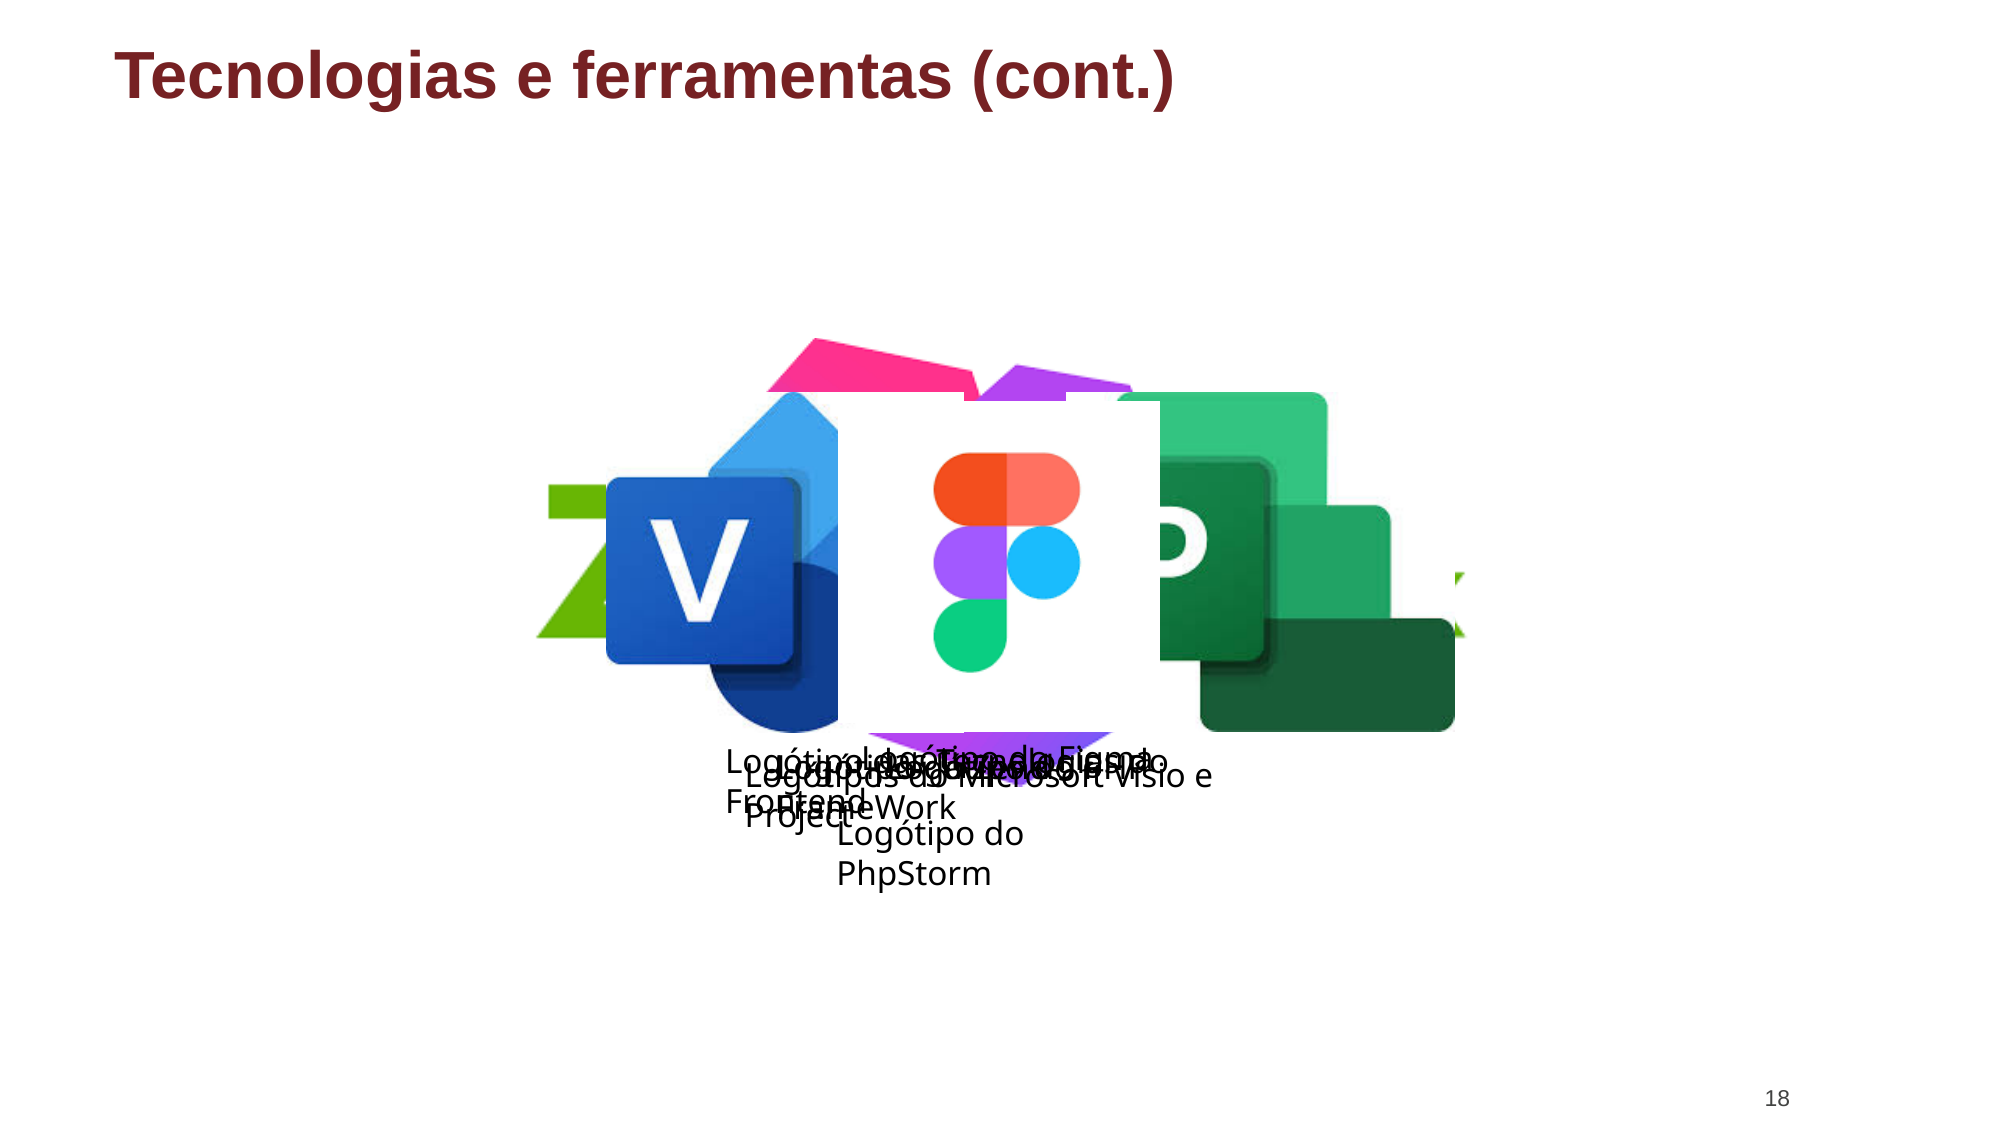

# Tecnologias e ferramentas (cont.)
Logótipo do Figma
Logótipo das Tecnologias do Frontend
Logótipo da Zend FrameWork
Logótipo do PHP
Logótipos do Microsoft Visio e Project
Logótipo do PhpStorm